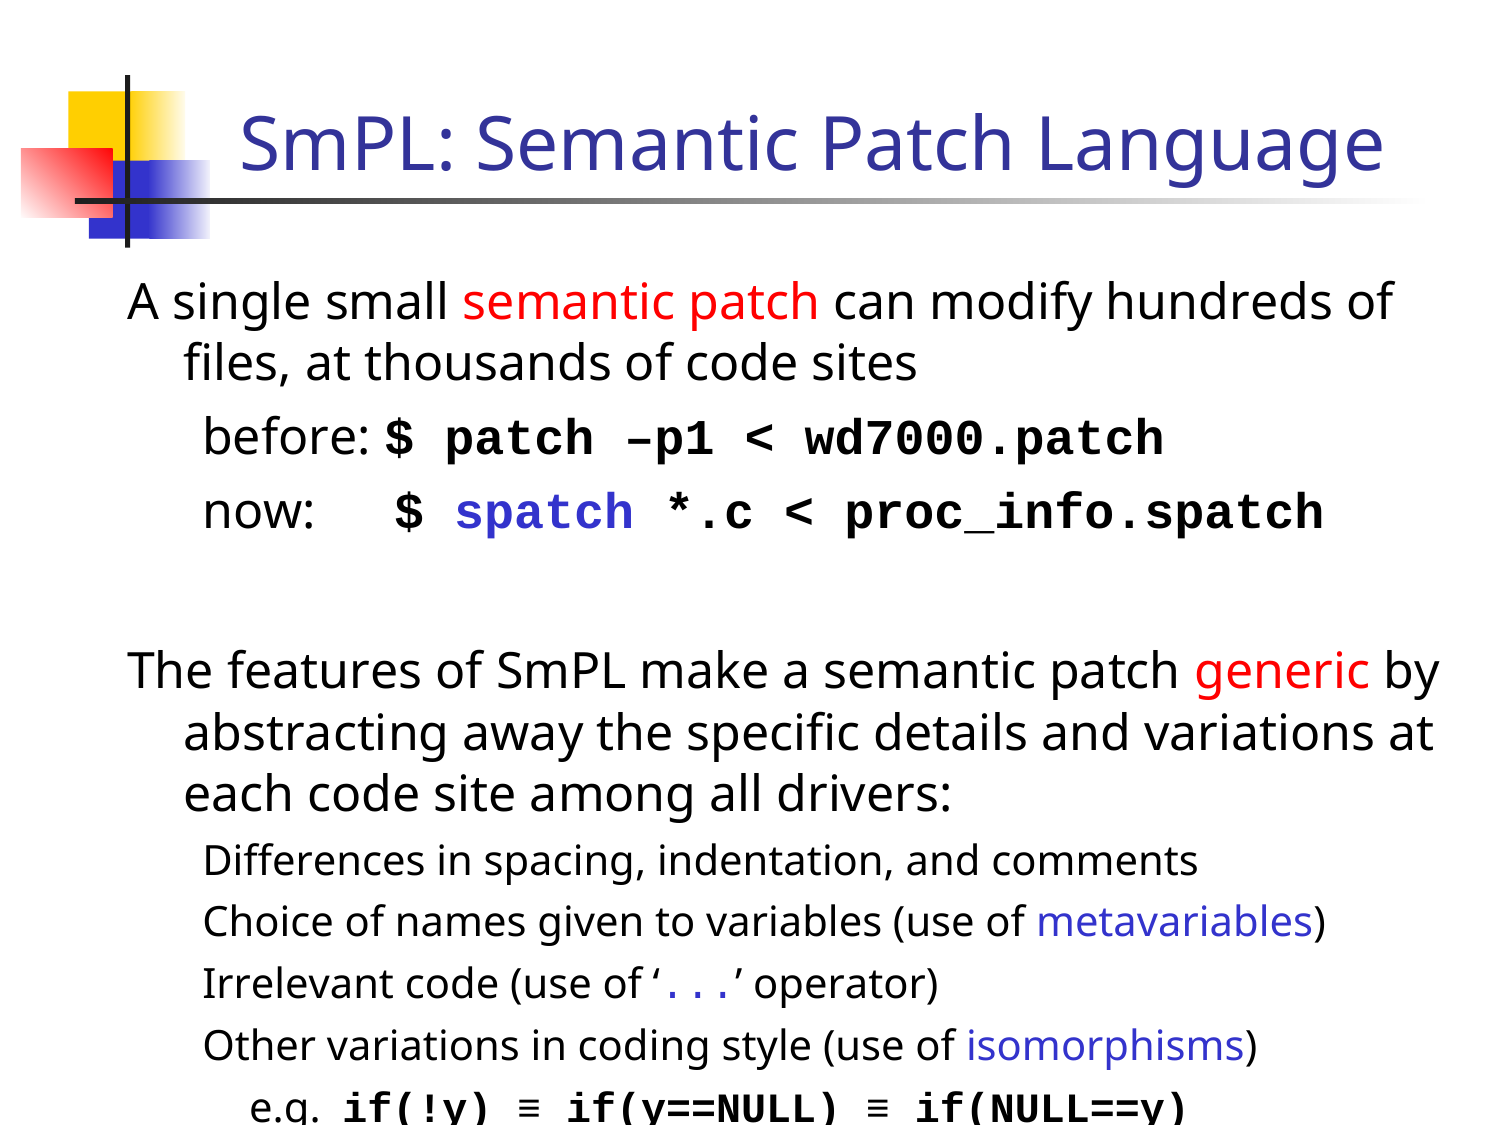

# SmPL: Semantic Patch Language
A single small semantic patch can modify hundreds of files, at thousands of code sites
before: $ patch –p1 < wd7000.patch
now: $ spatch *.c < proc_info.spatch
The features of SmPL make a semantic patch generic by abstracting away the specific details and variations at each code site among all drivers:
Differences in spacing, indentation, and comments
Choice of names given to variables (use of metavariables)
Irrelevant code (use of ‘...’ operator)
Other variations in coding style (use of isomorphisms)
	e.g. if(!y) ≡ if(y==NULL) ≡ if(NULL==y)